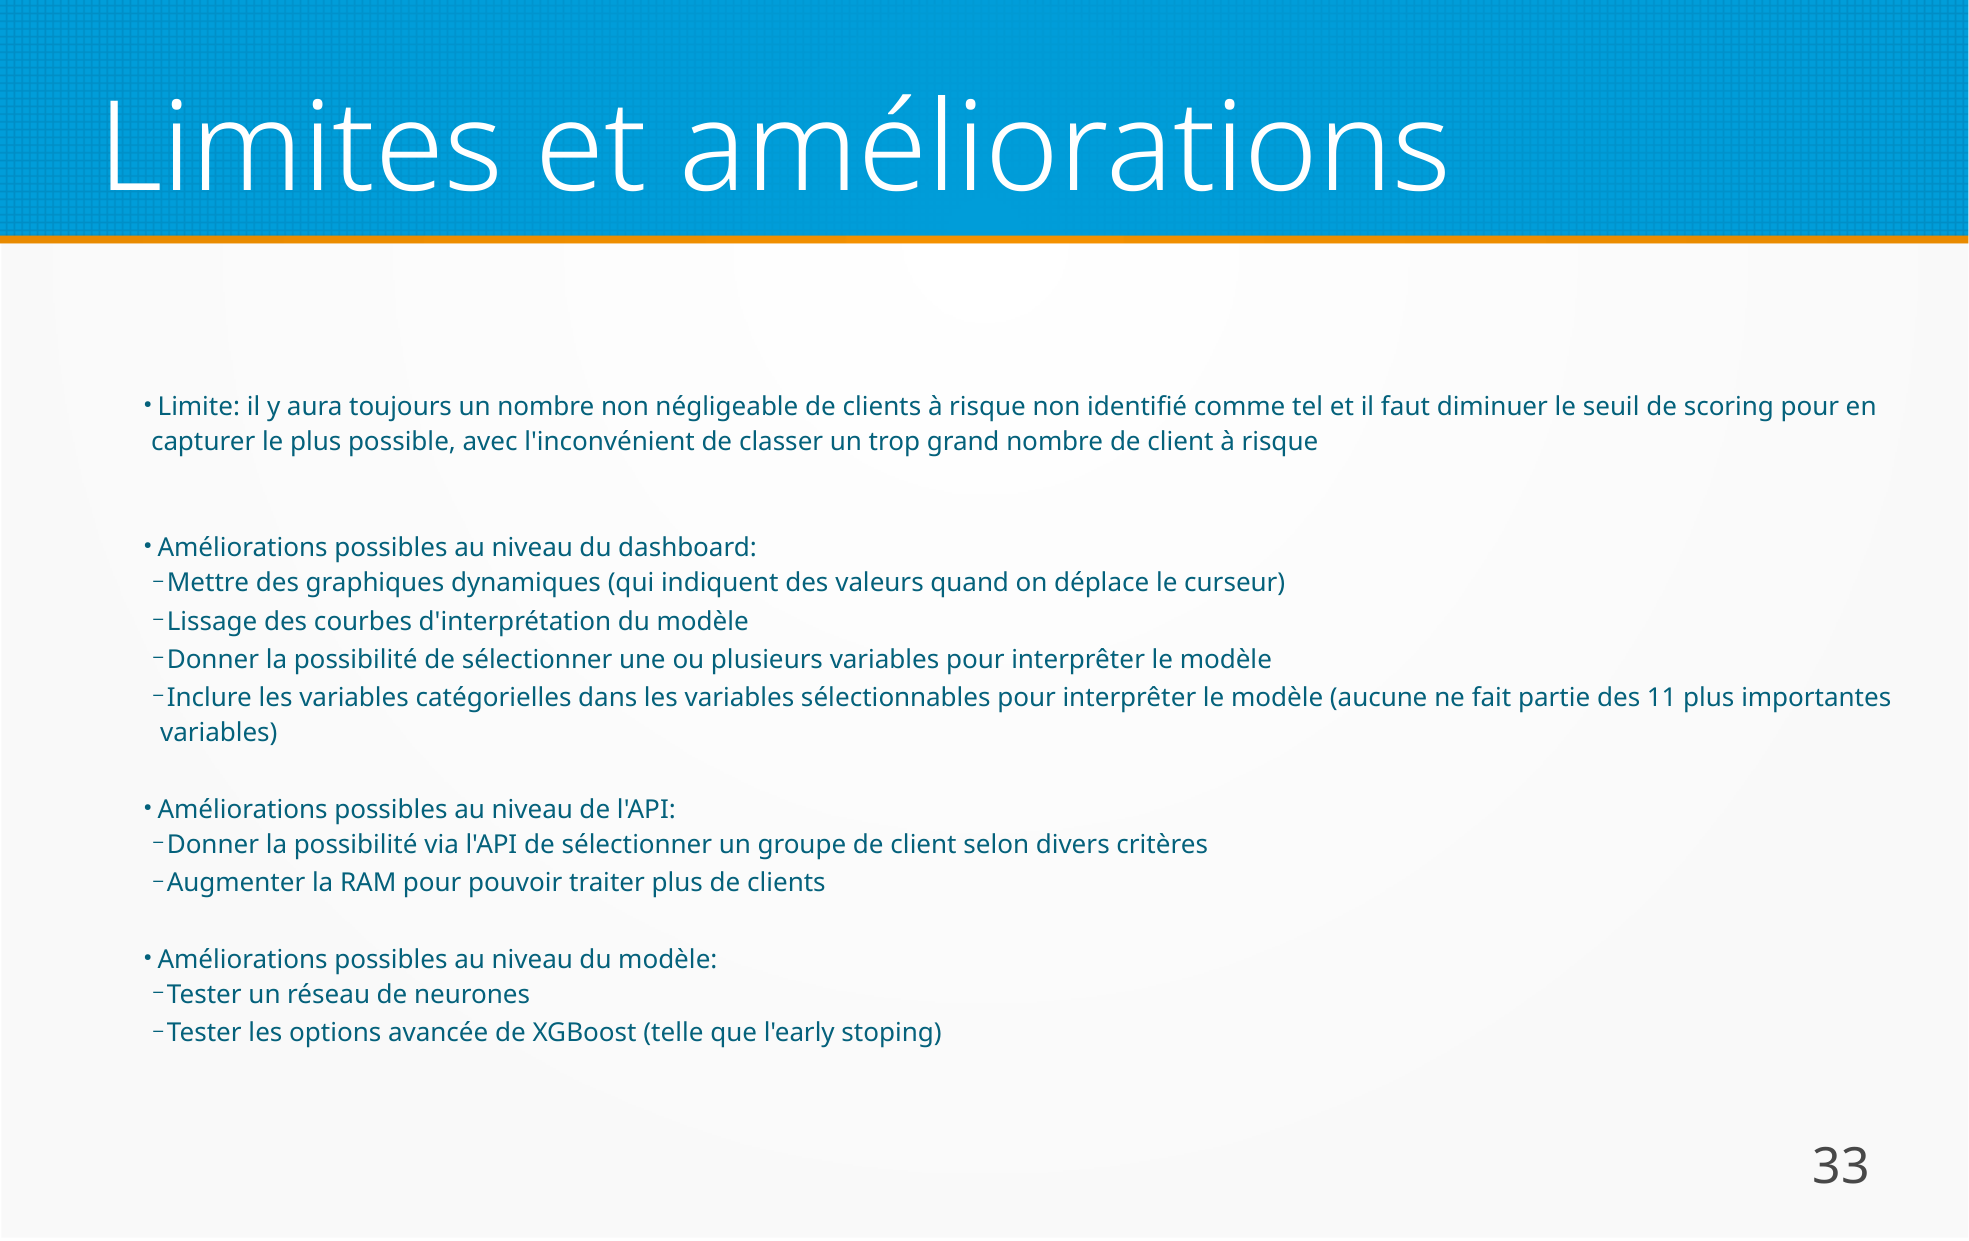

# Limites et améliorations
 Limite: il y aura toujours un nombre non négligeable de clients à risque non identifié comme tel et il faut diminuer le seuil de scoring pour en capturer le plus possible, avec l'inconvénient de classer un trop grand nombre de client à risque
 Améliorations possibles au niveau du dashboard:
 Mettre des graphiques dynamiques (qui indiquent des valeurs quand on déplace le curseur)
 Lissage des courbes d'interprétation du modèle
 Donner la possibilité de sélectionner une ou plusieurs variables pour interprêter le modèle
 Inclure les variables catégorielles dans les variables sélectionnables pour interprêter le modèle (aucune ne fait partie des 11 plus importantes variables)
 Améliorations possibles au niveau de l'API:
 Donner la possibilité via l'API de sélectionner un groupe de client selon divers critères
 Augmenter la RAM pour pouvoir traiter plus de clients
 Améliorations possibles au niveau du modèle:
 Tester un réseau de neurones
 Tester les options avancée de XGBoost (telle que l'early stoping)
33